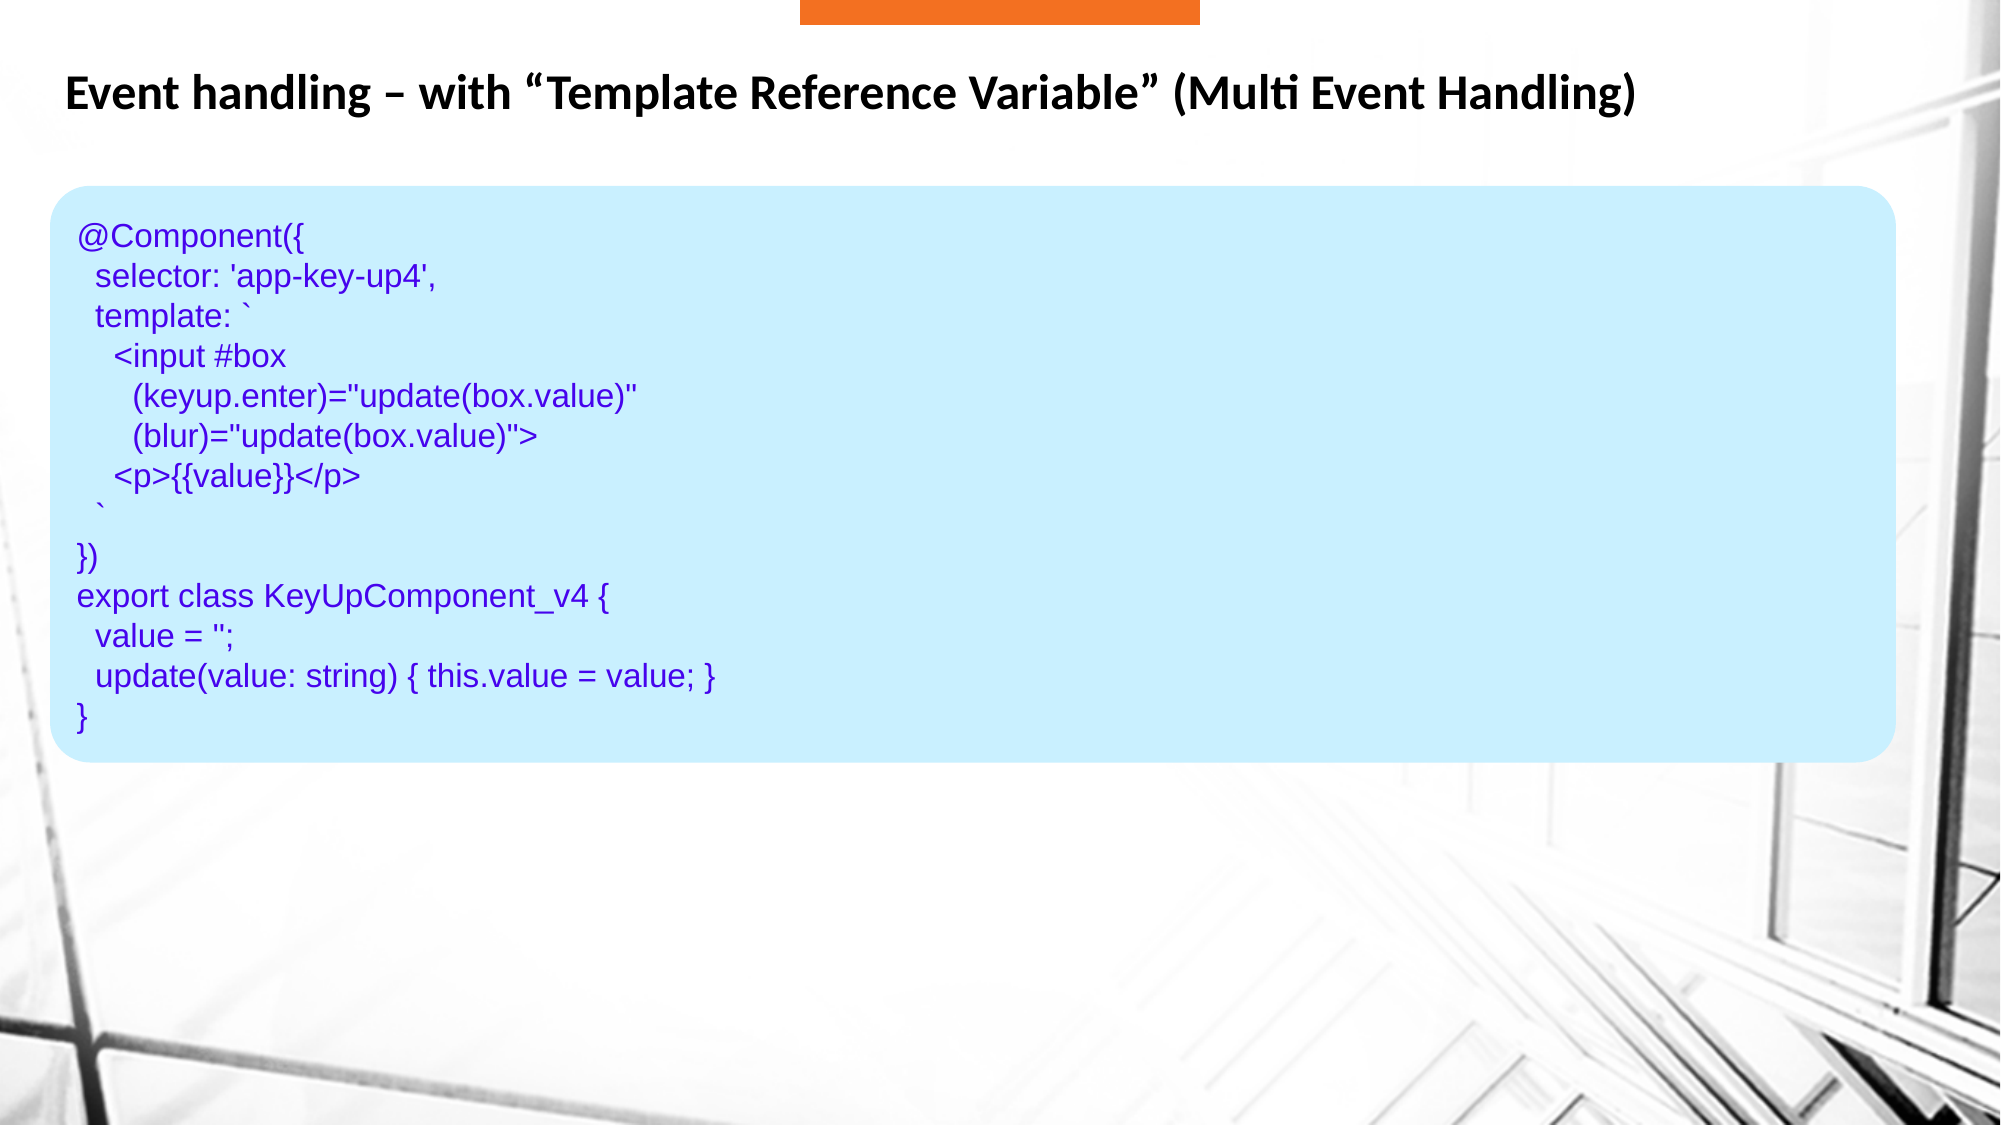

# Event handling – with “Template Reference Variable” (Multi Event Handling)
@Component({
 selector: 'app-key-up4',
 template: `
 <input #box
 (keyup.enter)="update(box.value)"
 (blur)="update(box.value)">
 <p>{{value}}</p>
 `
})
export class KeyUpComponent_v4 {
 value = '';
 update(value: string) { this.value = value; }
}